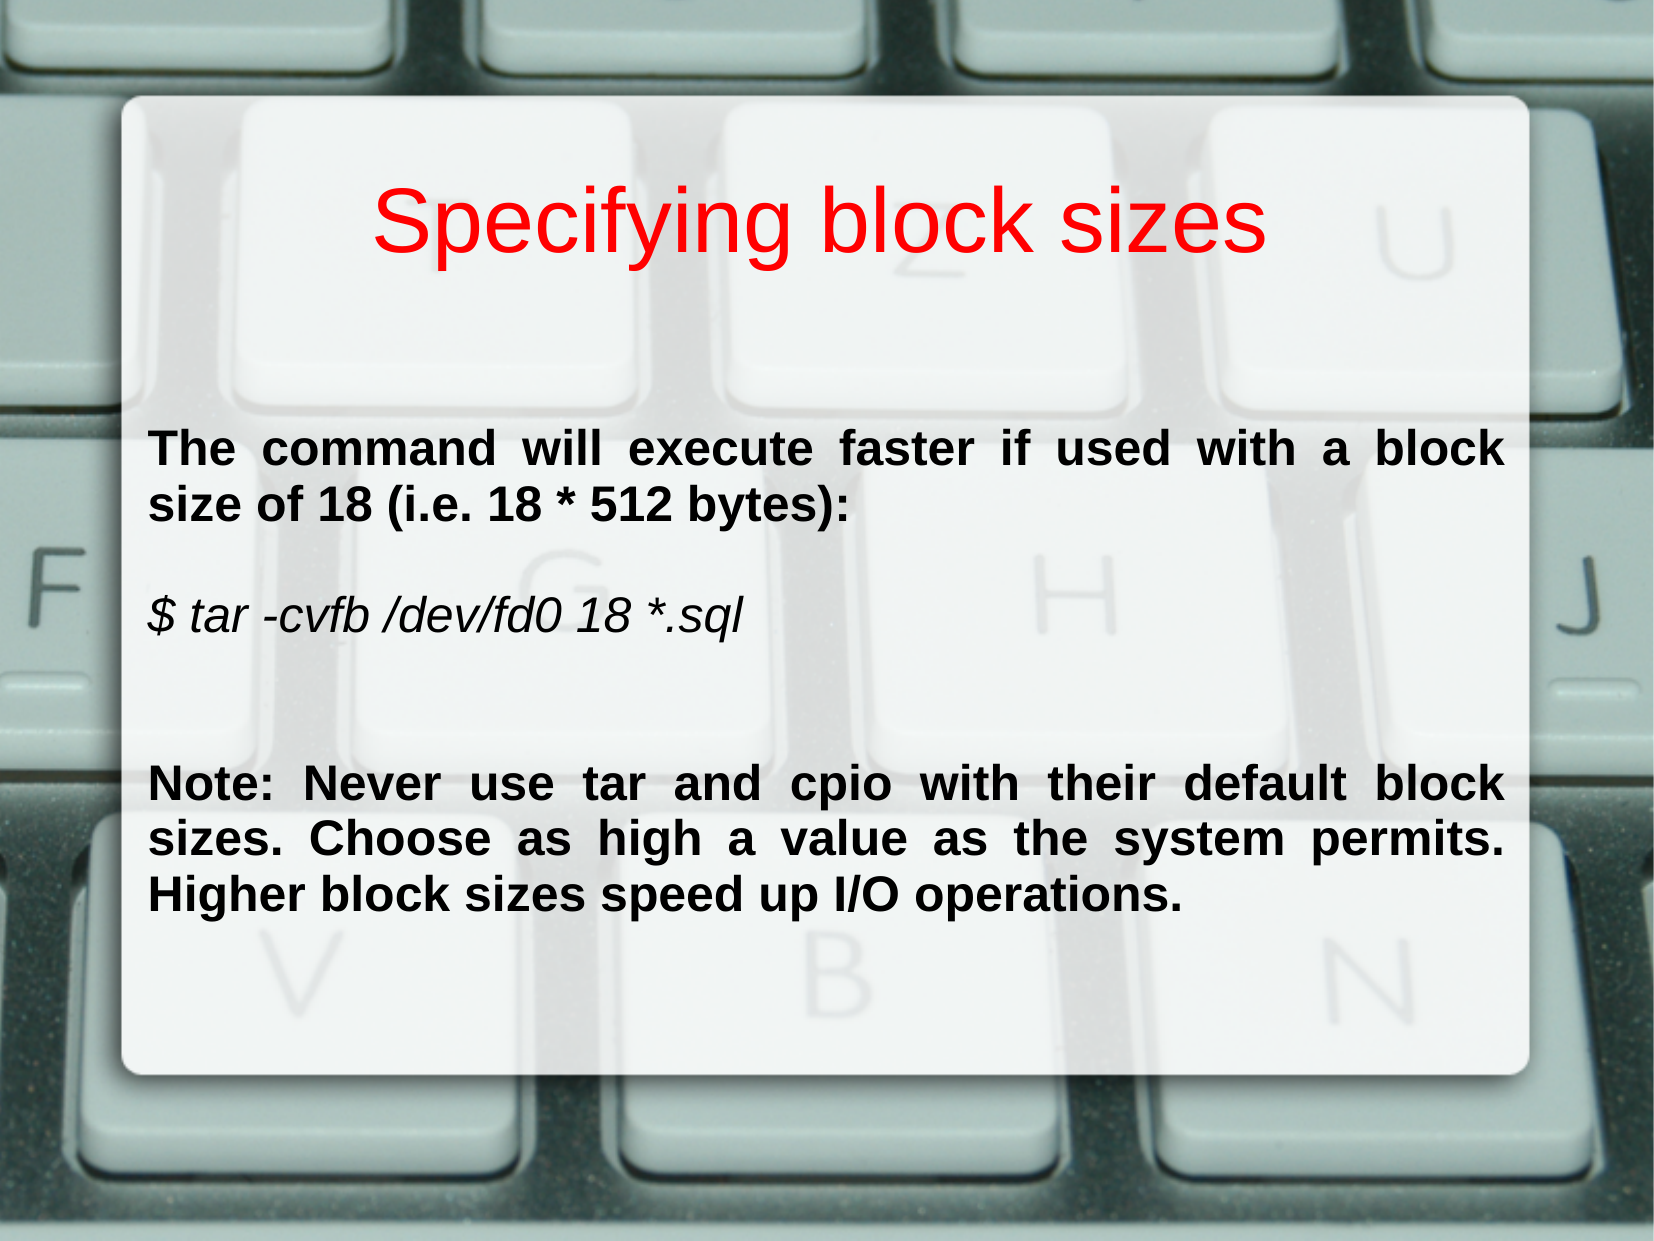

# Specifying block sizes
The command will execute faster if used with a block size of 18 (i.e. 18 * 512 bytes):
$ tar -cvfb /dev/fd0 18 *.sql
Note: Never use tar and cpio with their default block sizes. Choose as high a value as the system permits. Higher block sizes speed up I/O operations.